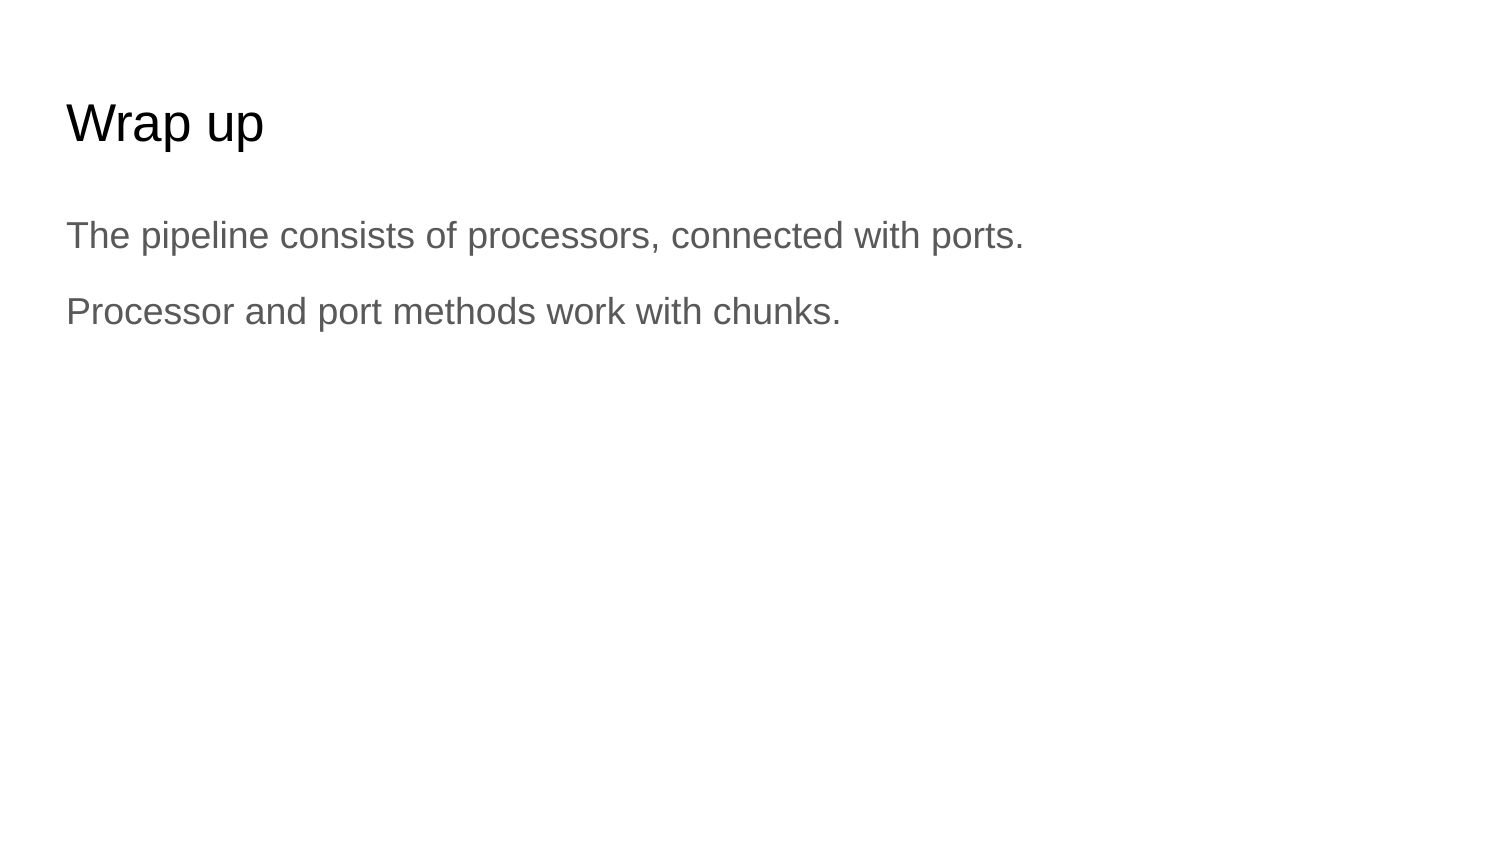

# Wrap up
The pipeline consists of processors, connected with ports.
Processor and port methods work with chunks.